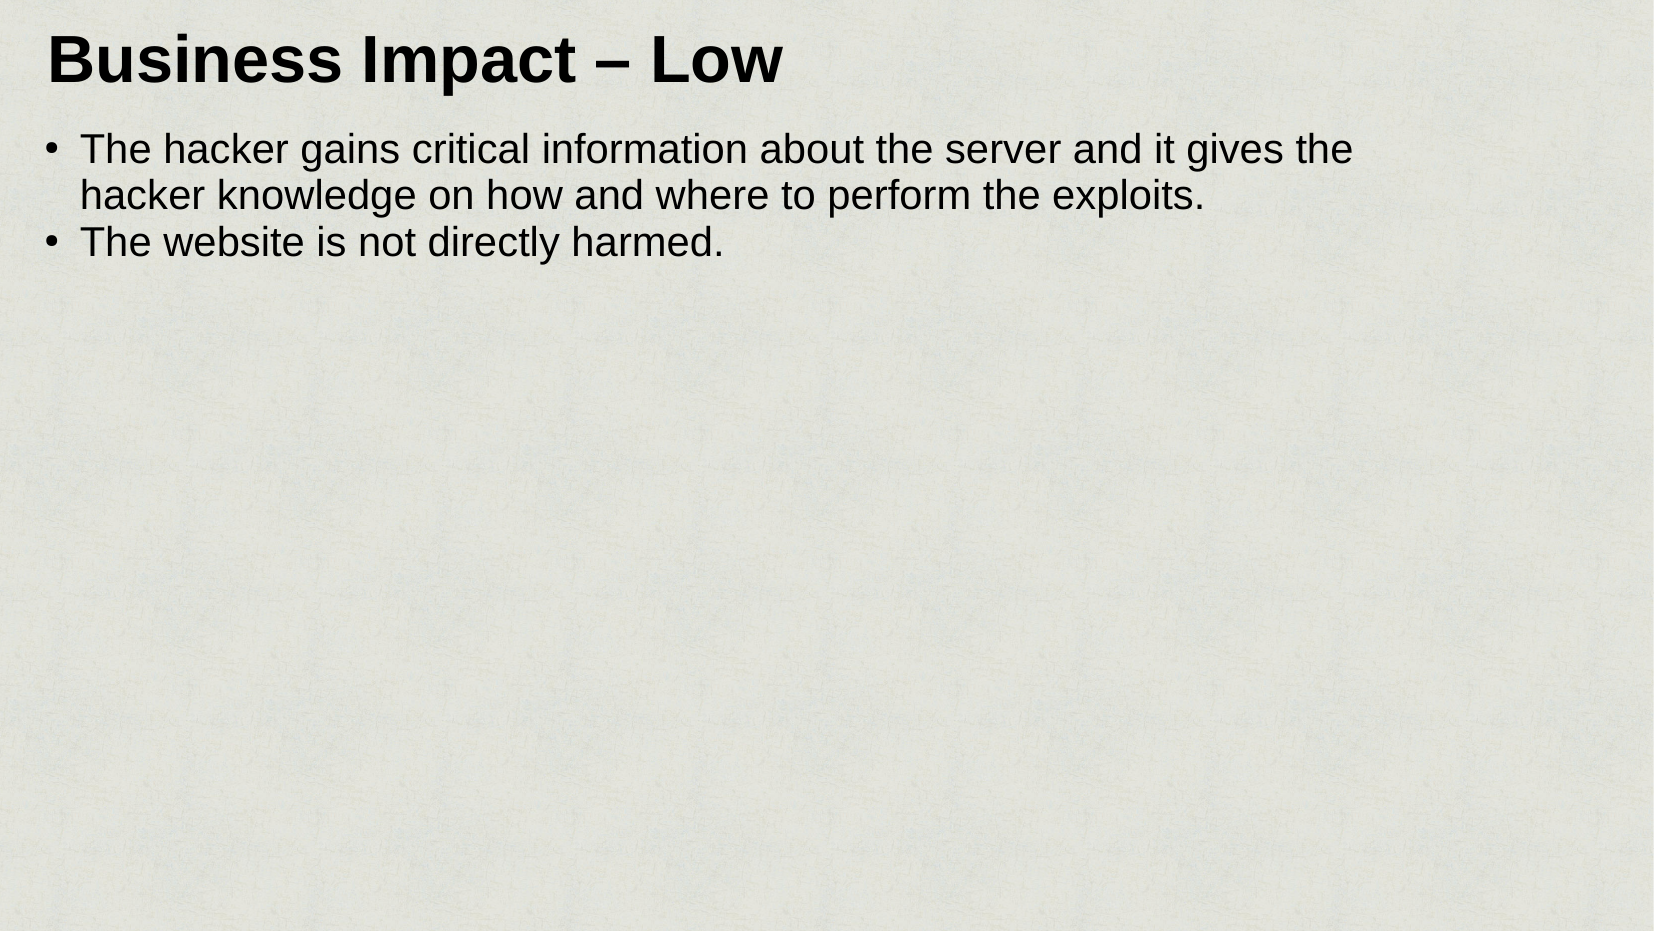

# Business Impact – Low
The hacker gains critical information about the server and it gives the hacker knowledge on how and where to perform the exploits.
The website is not directly harmed.